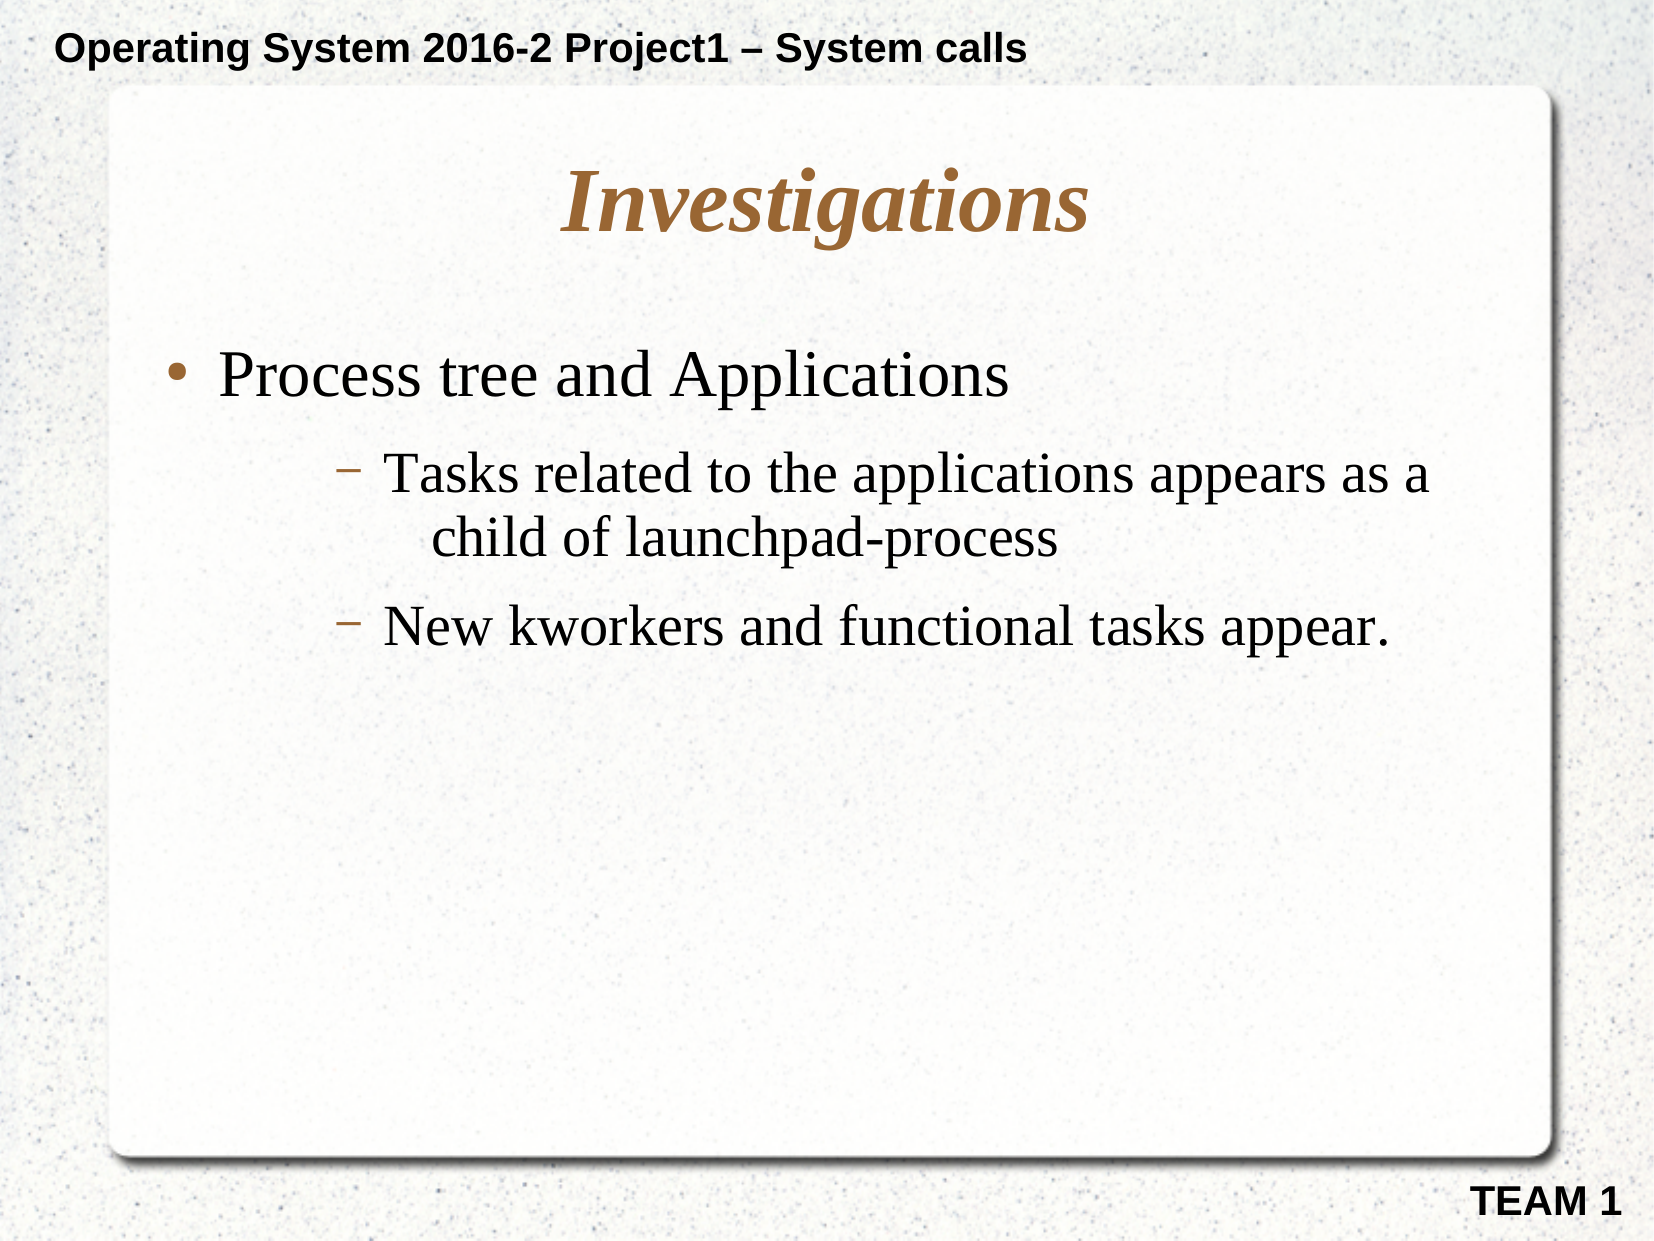

Operating System 2016-2 Project1 – System calls
# Investigations
Process tree and Applications
Tasks related to the applications appears as a child of launchpad-process
New kworkers and functional tasks appear.
TEAM 1